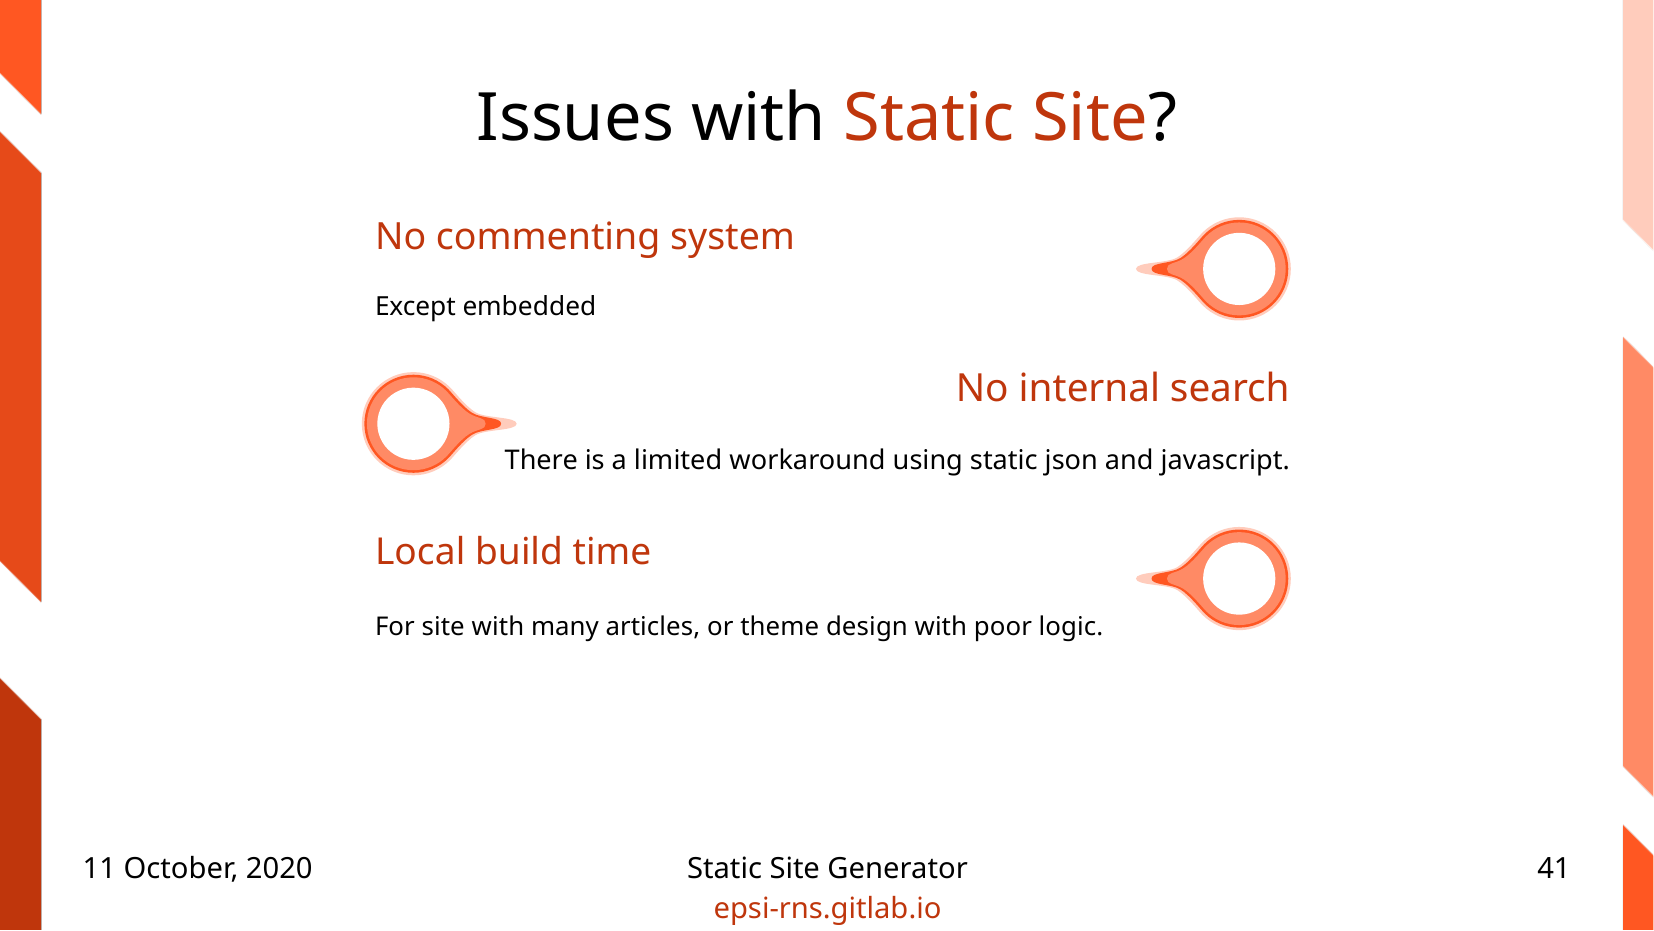

# Issues with Static Site?
No commenting system
Except embedded
No internal search
There is a limited workaround using static json and javascript.
Local build time
For site with many articles, or theme design with poor logic.
11 October, 2020
Static Site Generator
41